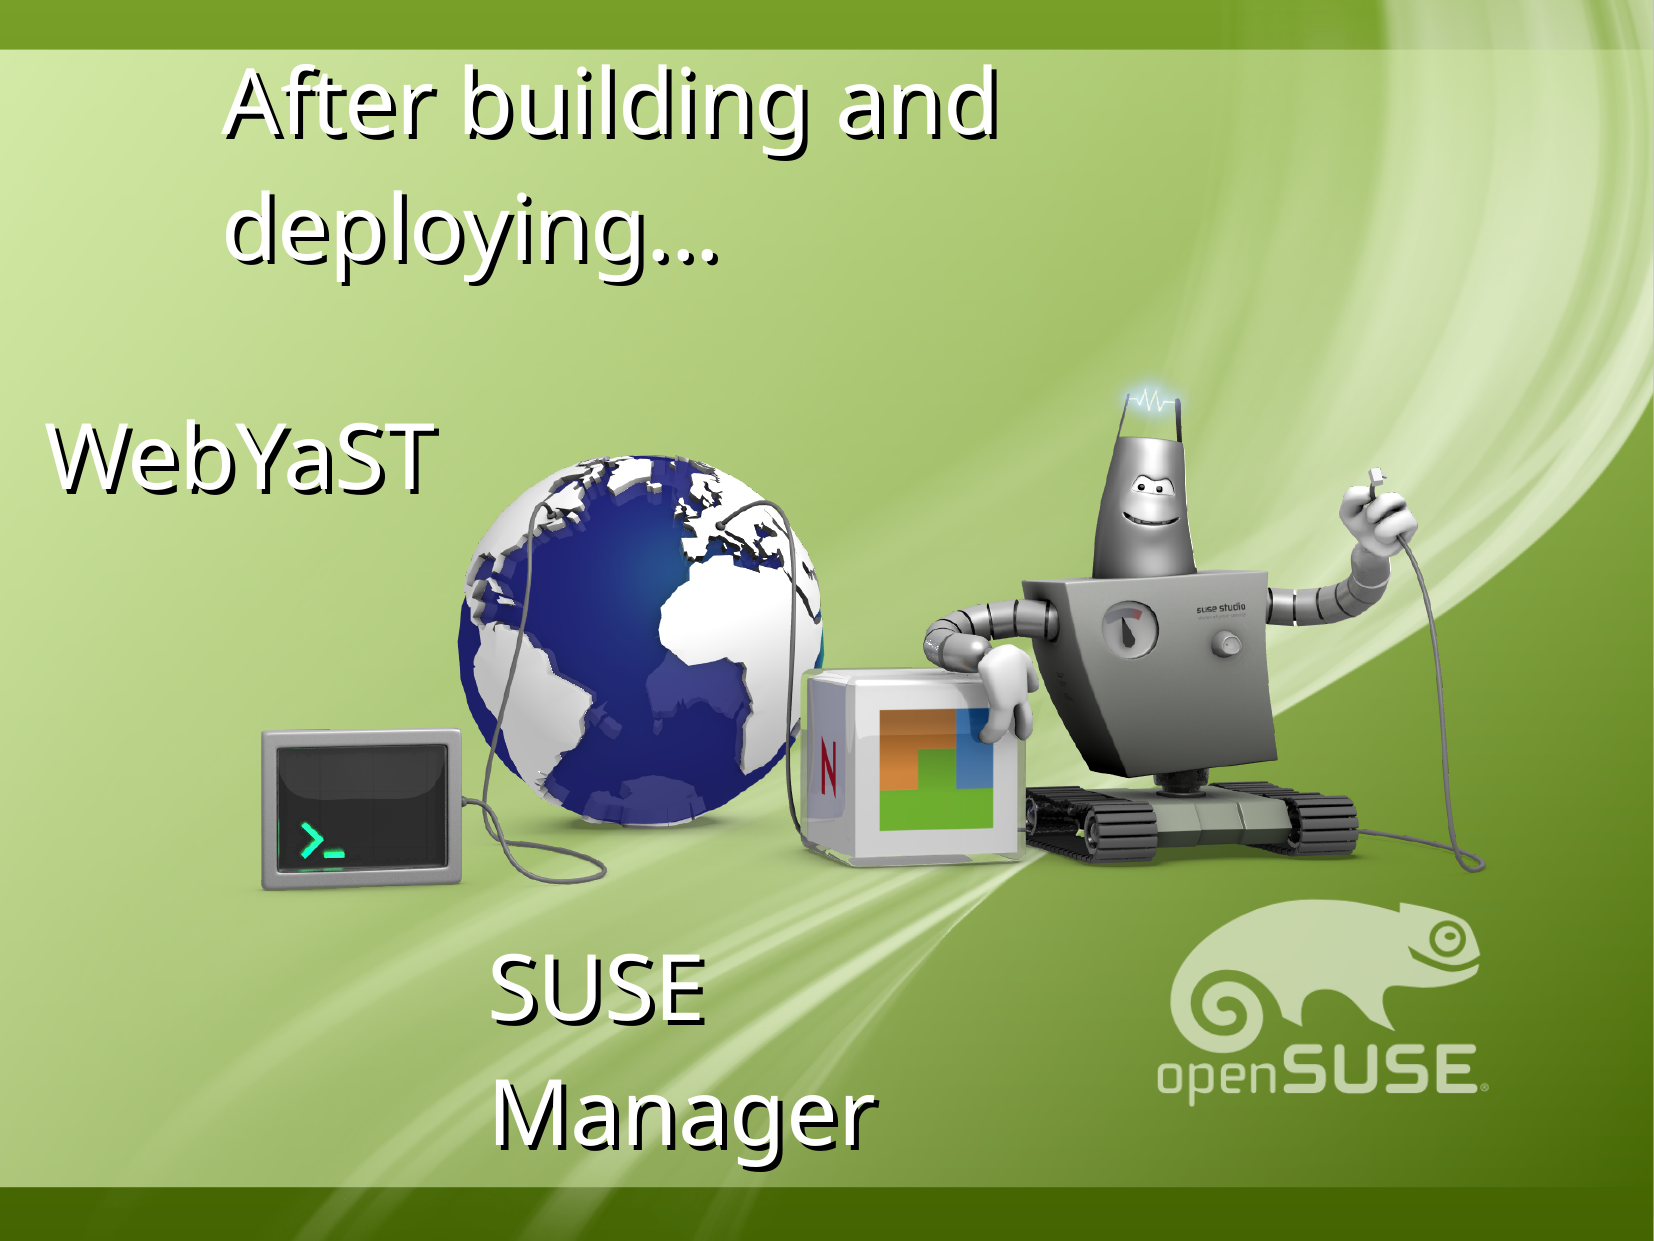

After building and deploying...
WebYaST
SUSE Manager